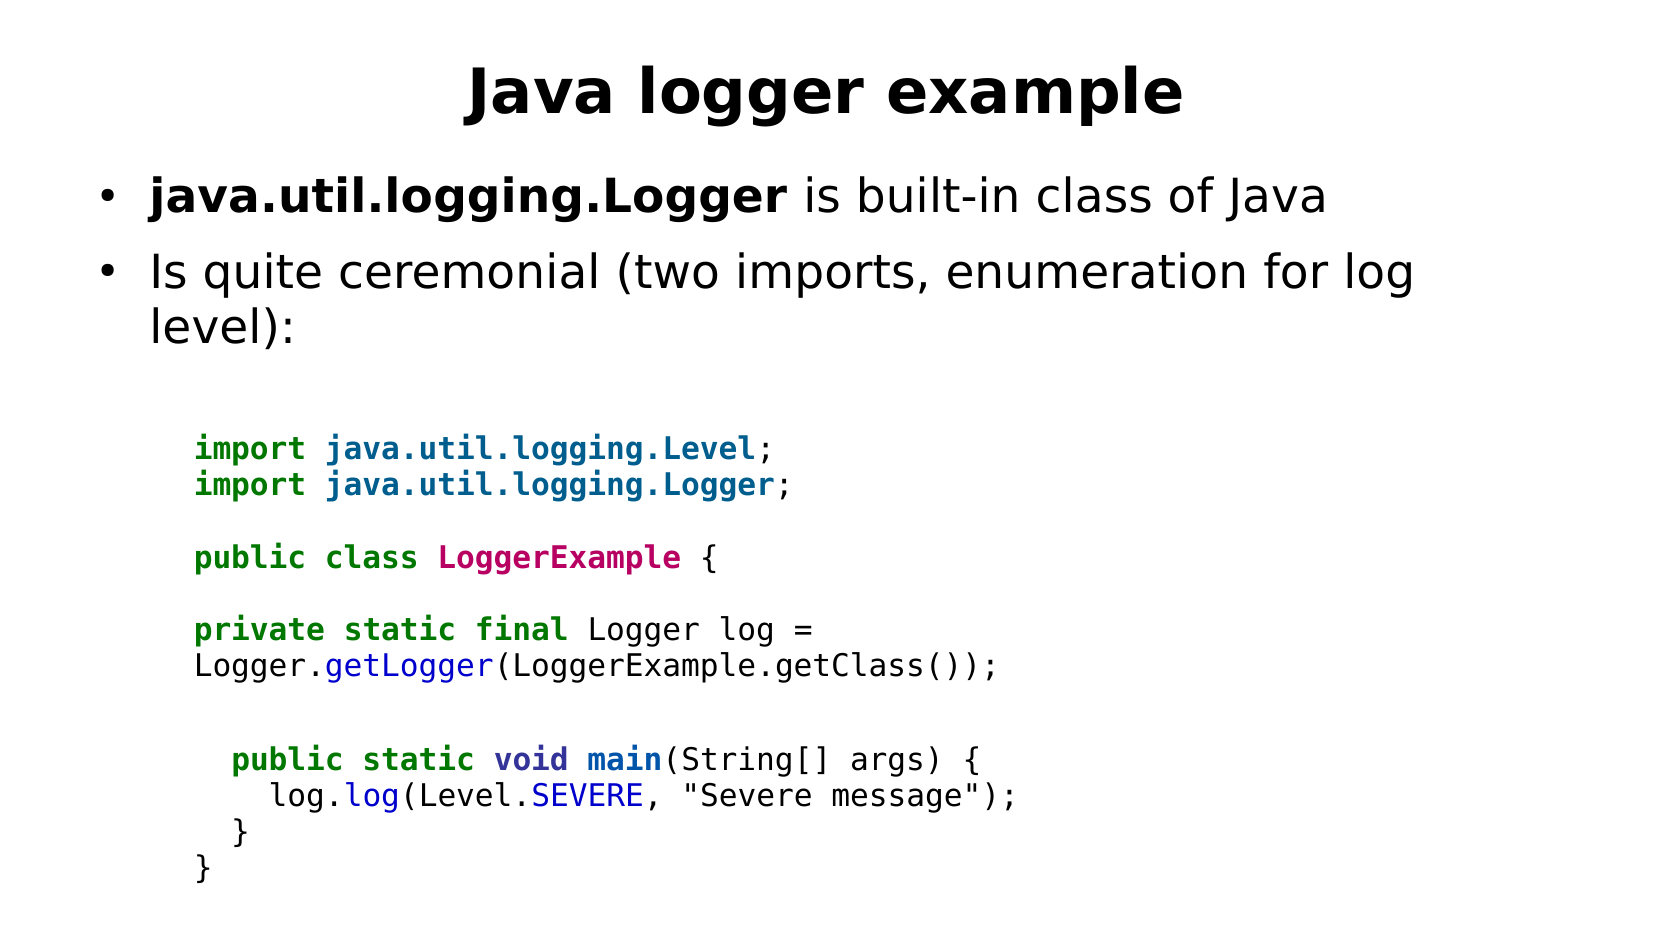

# Java logger example
java.util.logging.Logger is built-in class of Java
Is quite ceremonial (two imports, enumeration for log level):
import java.util.logging.Level;
import java.util.logging.Logger;
public class LoggerExample {
private static final Logger log = Logger.getLogger(LoggerExample.getClass());
 public static void main(String[] args) {
 log.log(Level.SEVERE, "Severe message");
 }
}